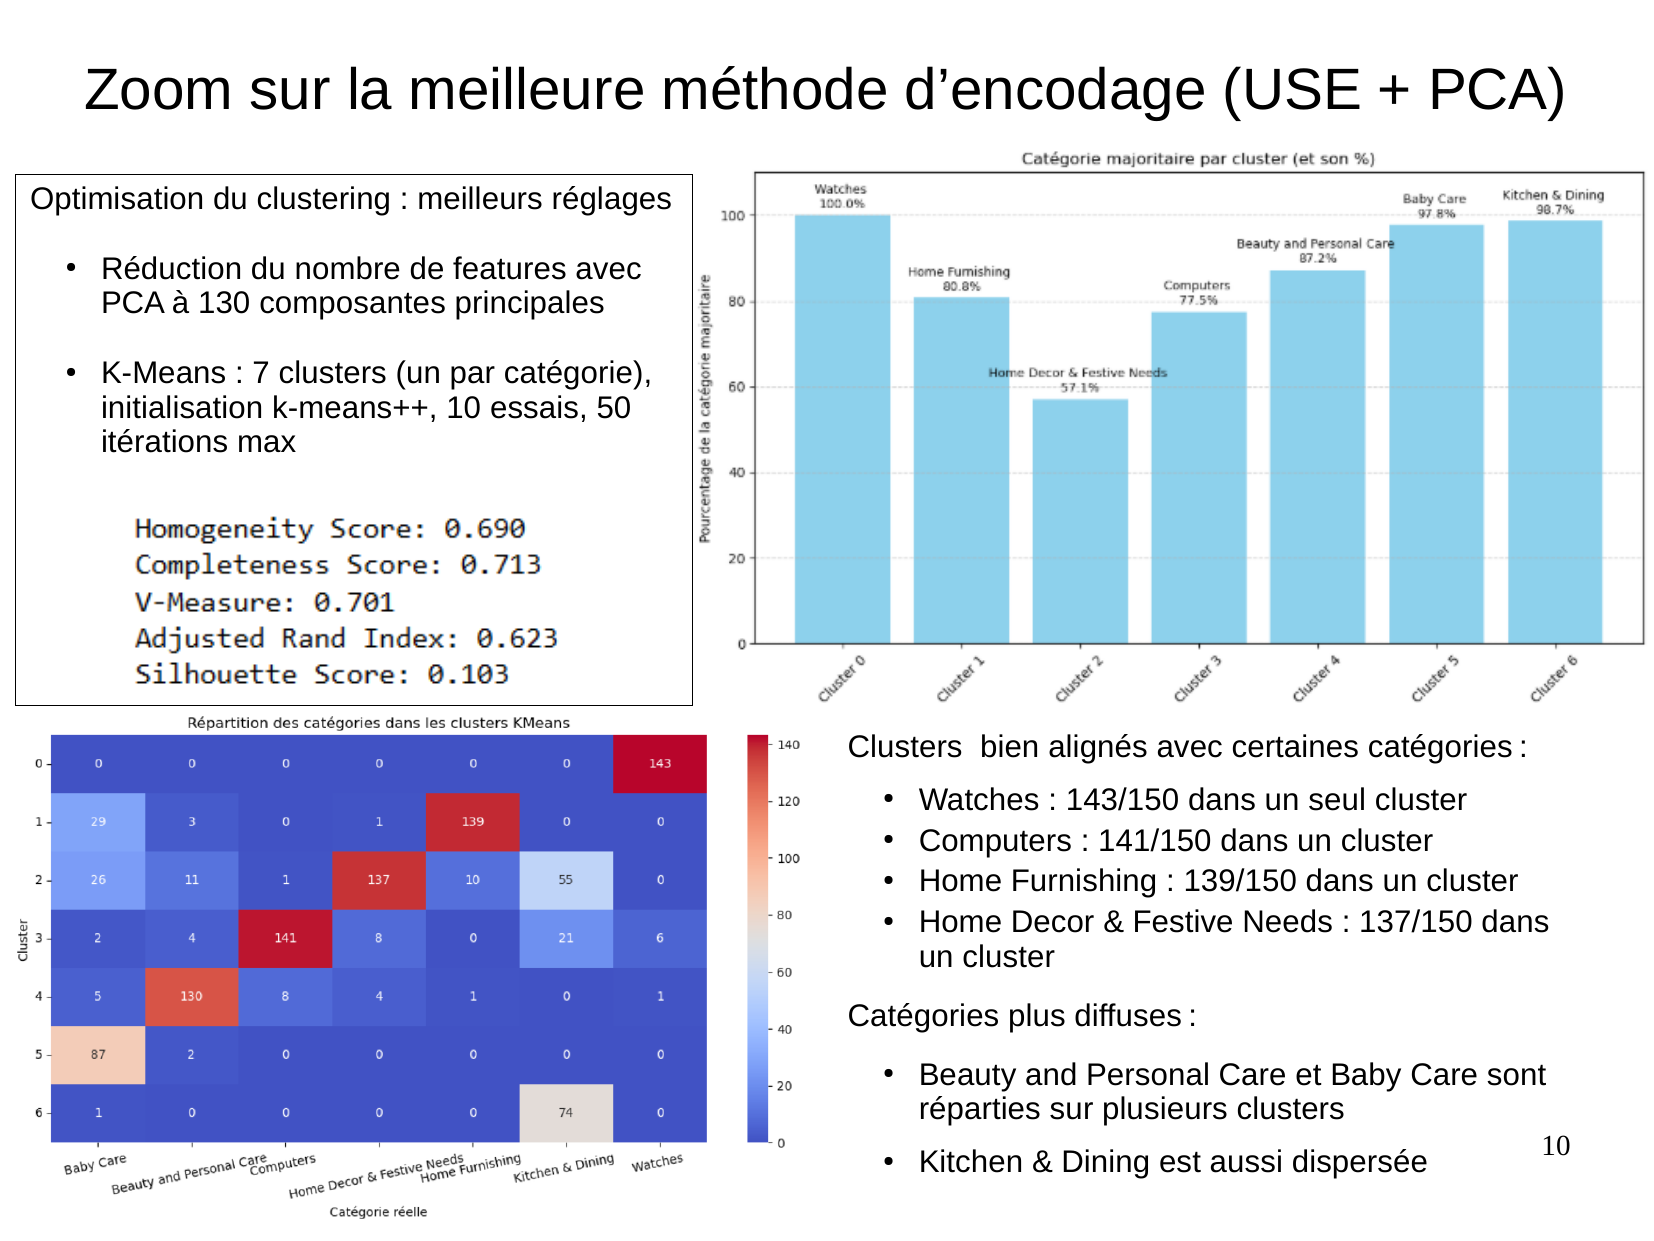

# Zoom sur la meilleure méthode d’encodage (USE + PCA)
Optimisation du clustering : meilleurs réglages
Réduction du nombre de features avec PCA à 130 composantes principales
K-Means : 7 clusters (un par catégorie), initialisation k-means++, 10 essais, 50 itérations max
Clusters bien alignés avec certaines catégories :
Watches : 143/150 dans un seul cluster
Computers : 141/150 dans un cluster
Home Furnishing : 139/150 dans un cluster
Home Decor & Festive Needs : 137/150 dans un cluster
Catégories plus diffuses :
Beauty and Personal Care et Baby Care sont réparties sur plusieurs clusters
Kitchen & Dining est aussi dispersée
10